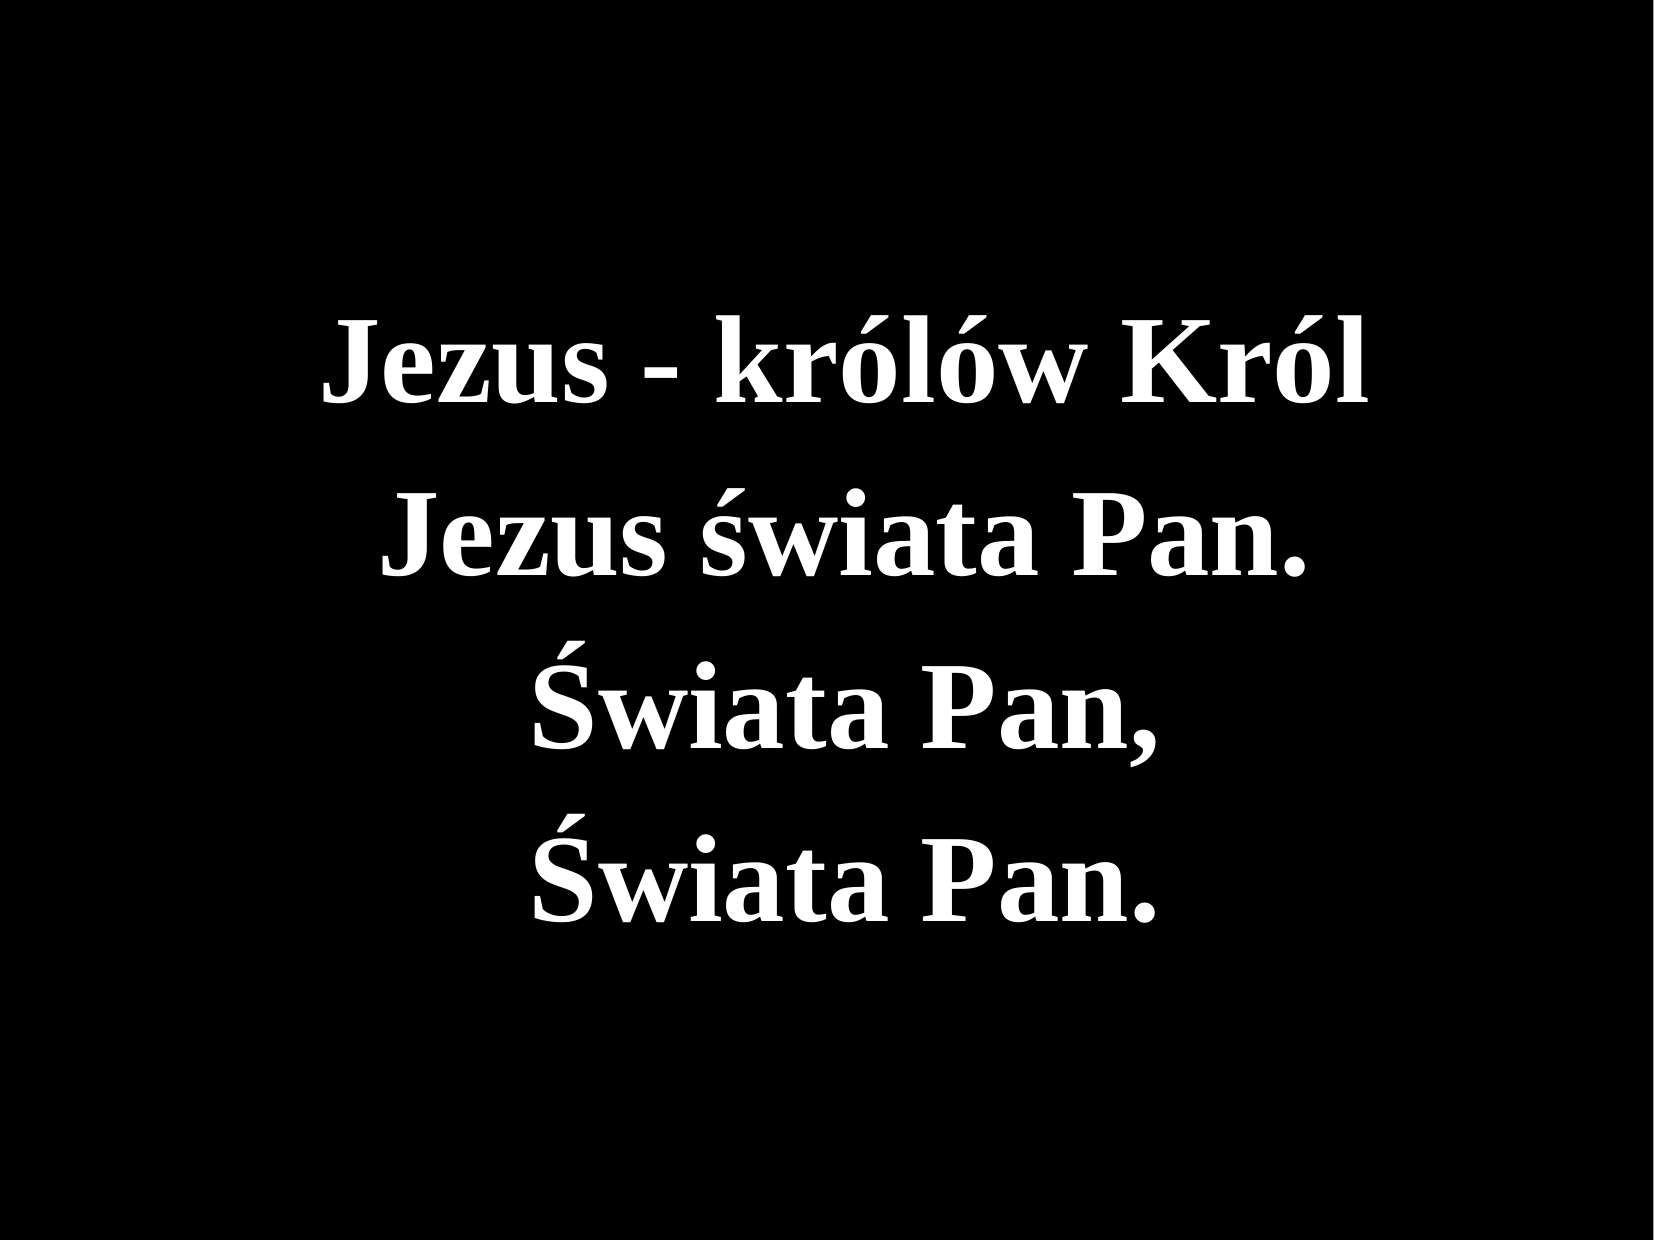

# Jezus - królów Król
ppp
Jezus świata Pan.
ppp
Świata Pan,
ppp
Świata Pan.